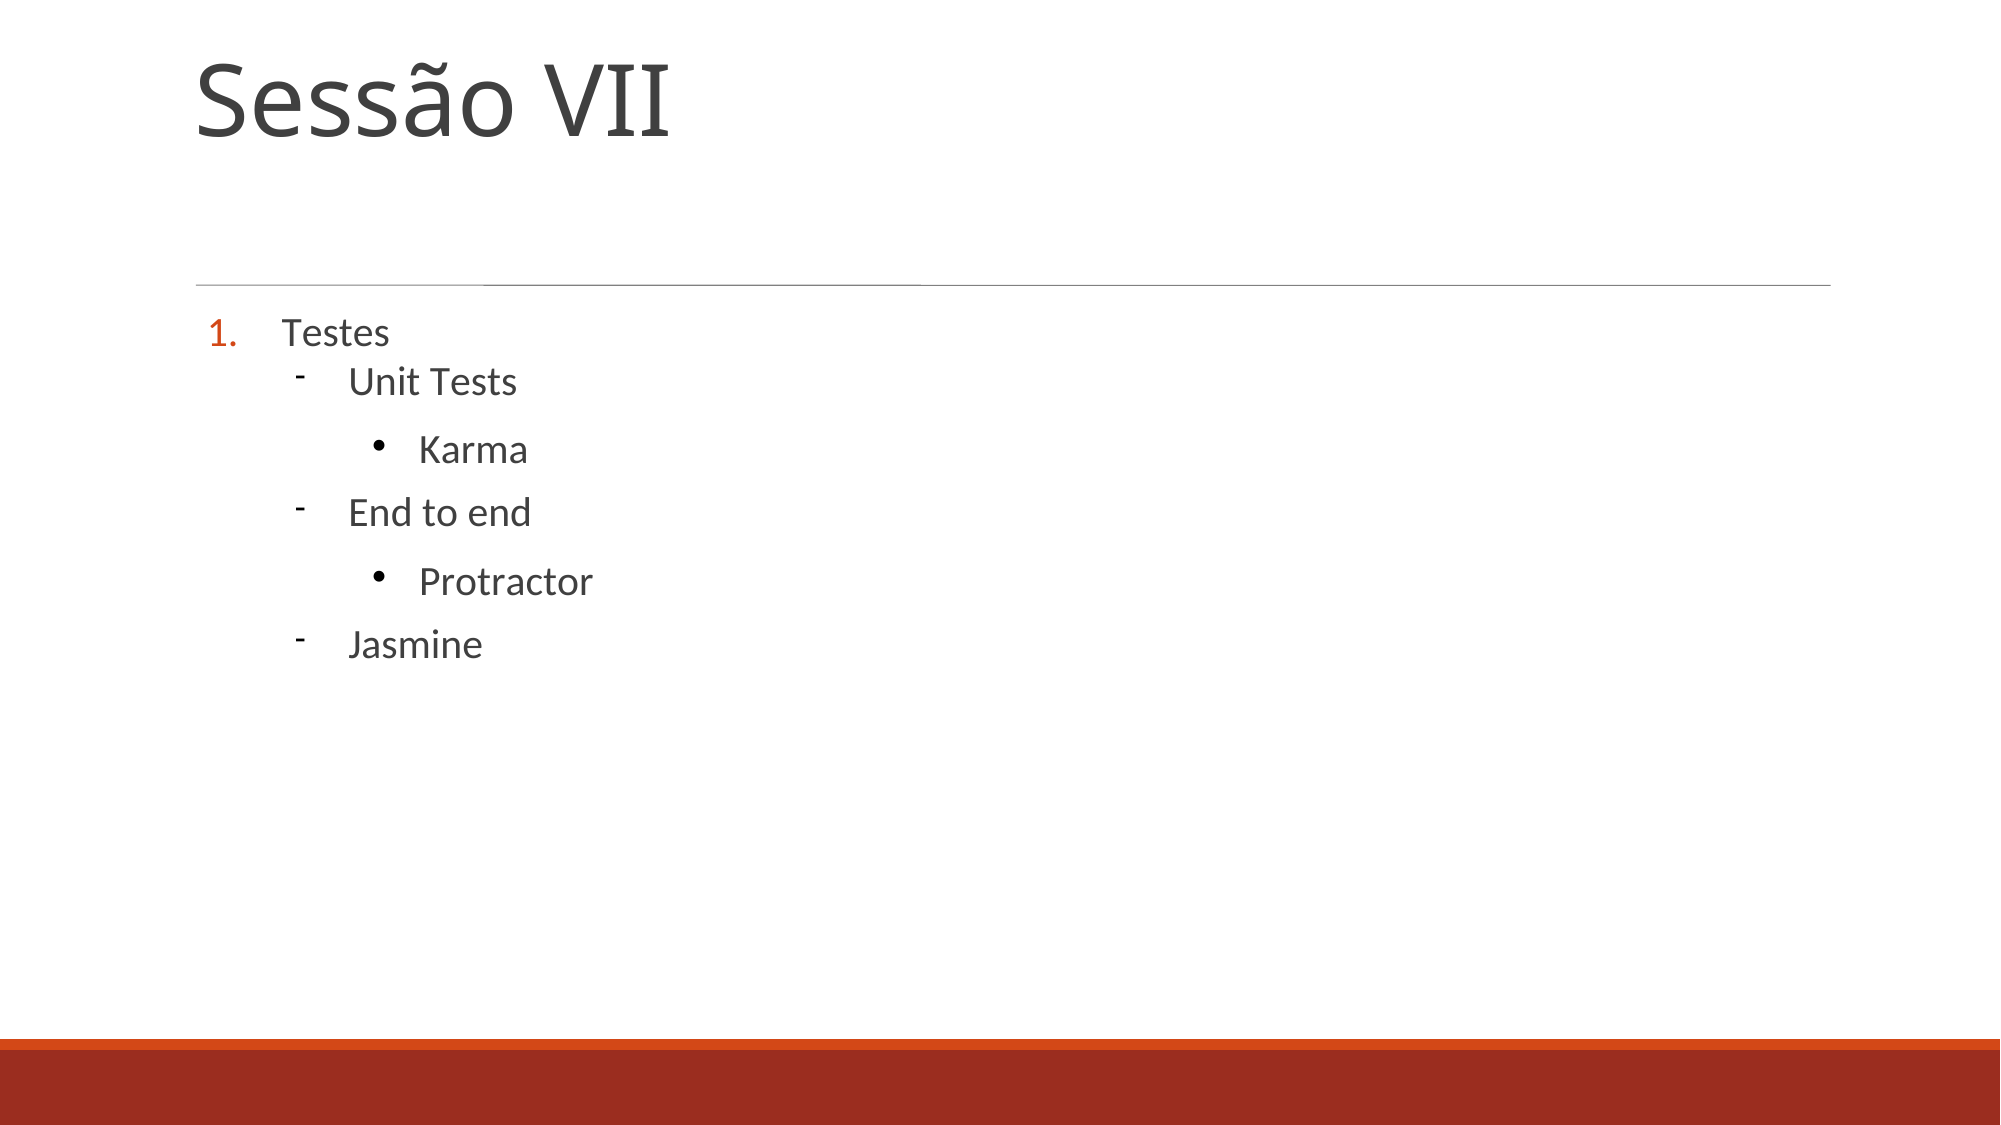

# Sessão VII
Testes
Unit Tests
Karma
End to end
Protractor
Jasmine